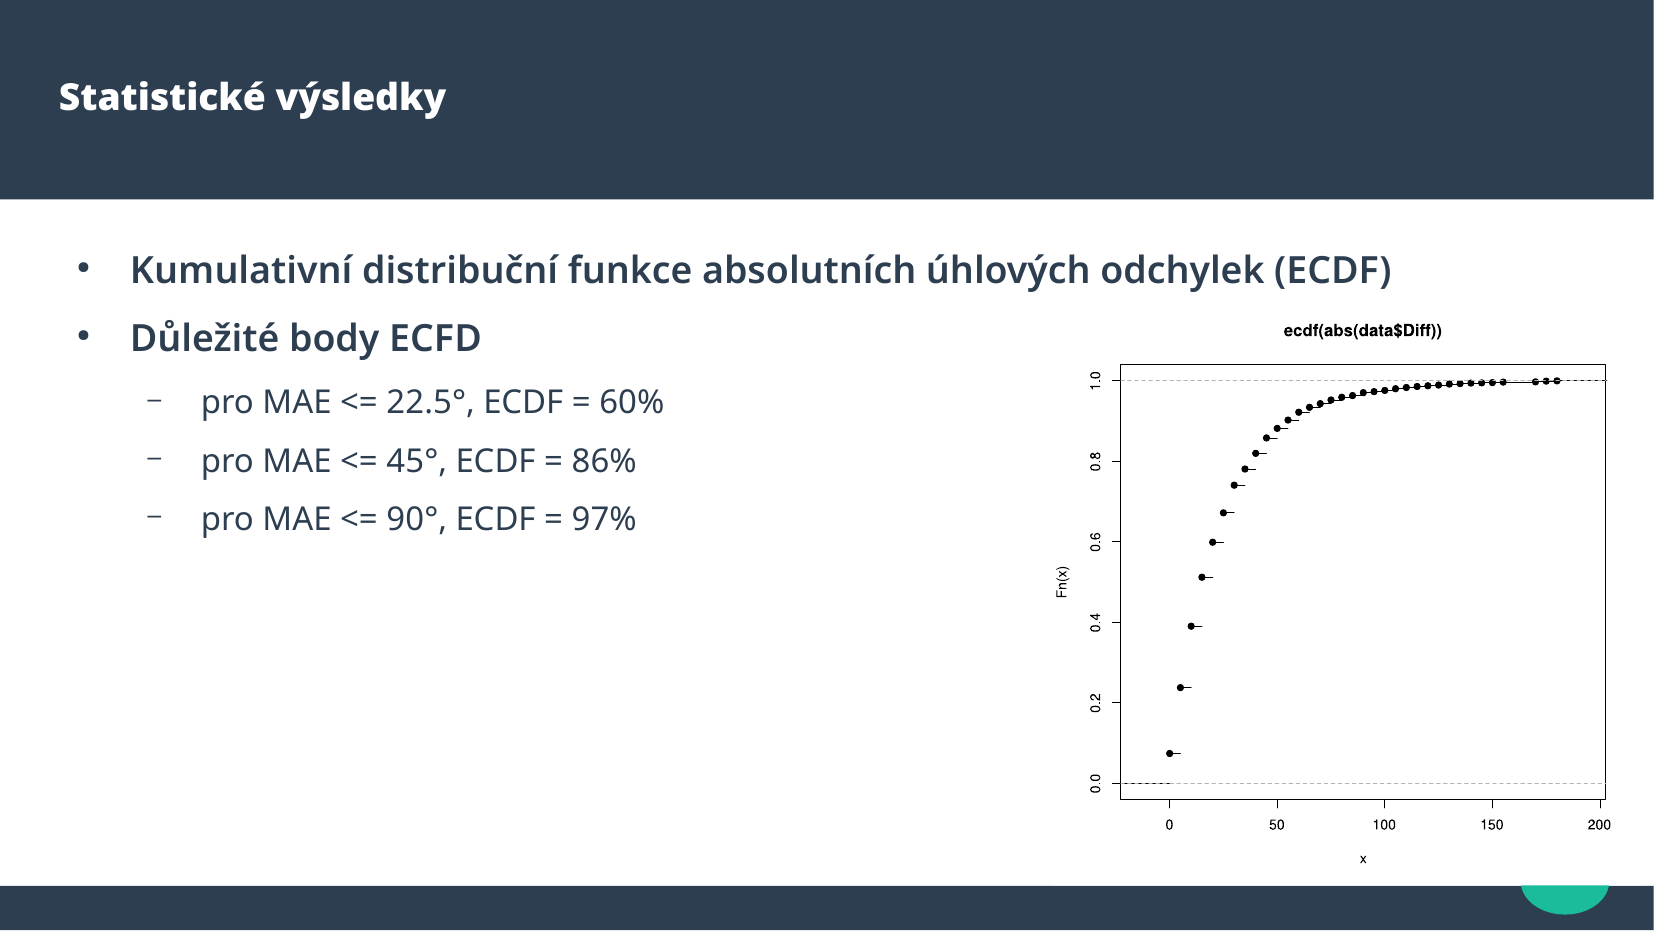

# Statistické výsledky
Kumulativní distribuční funkce absolutních úhlových odchylek (ECDF)
Důležité body ECFD
pro MAE <= 22.5°, ECDF = 60%
pro MAE <= 45°, ECDF = 86%
pro MAE <= 90°, ECDF = 97%